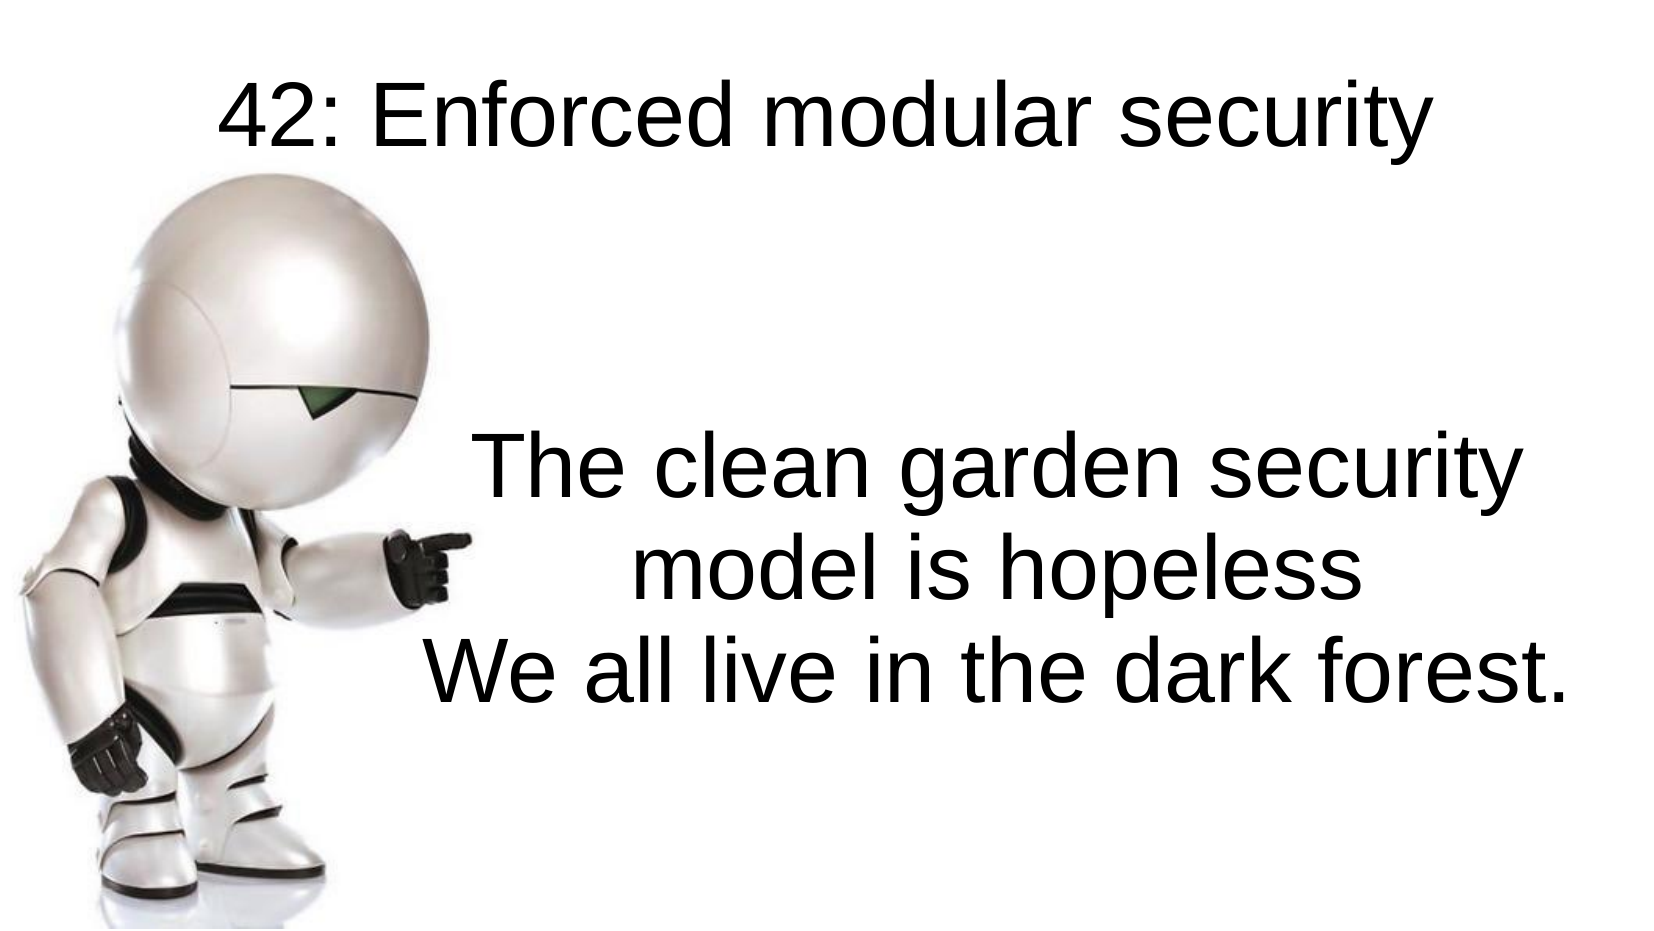

# 42: Enforced modular security
The clean garden security model is hopeless
We all live in the dark forest.